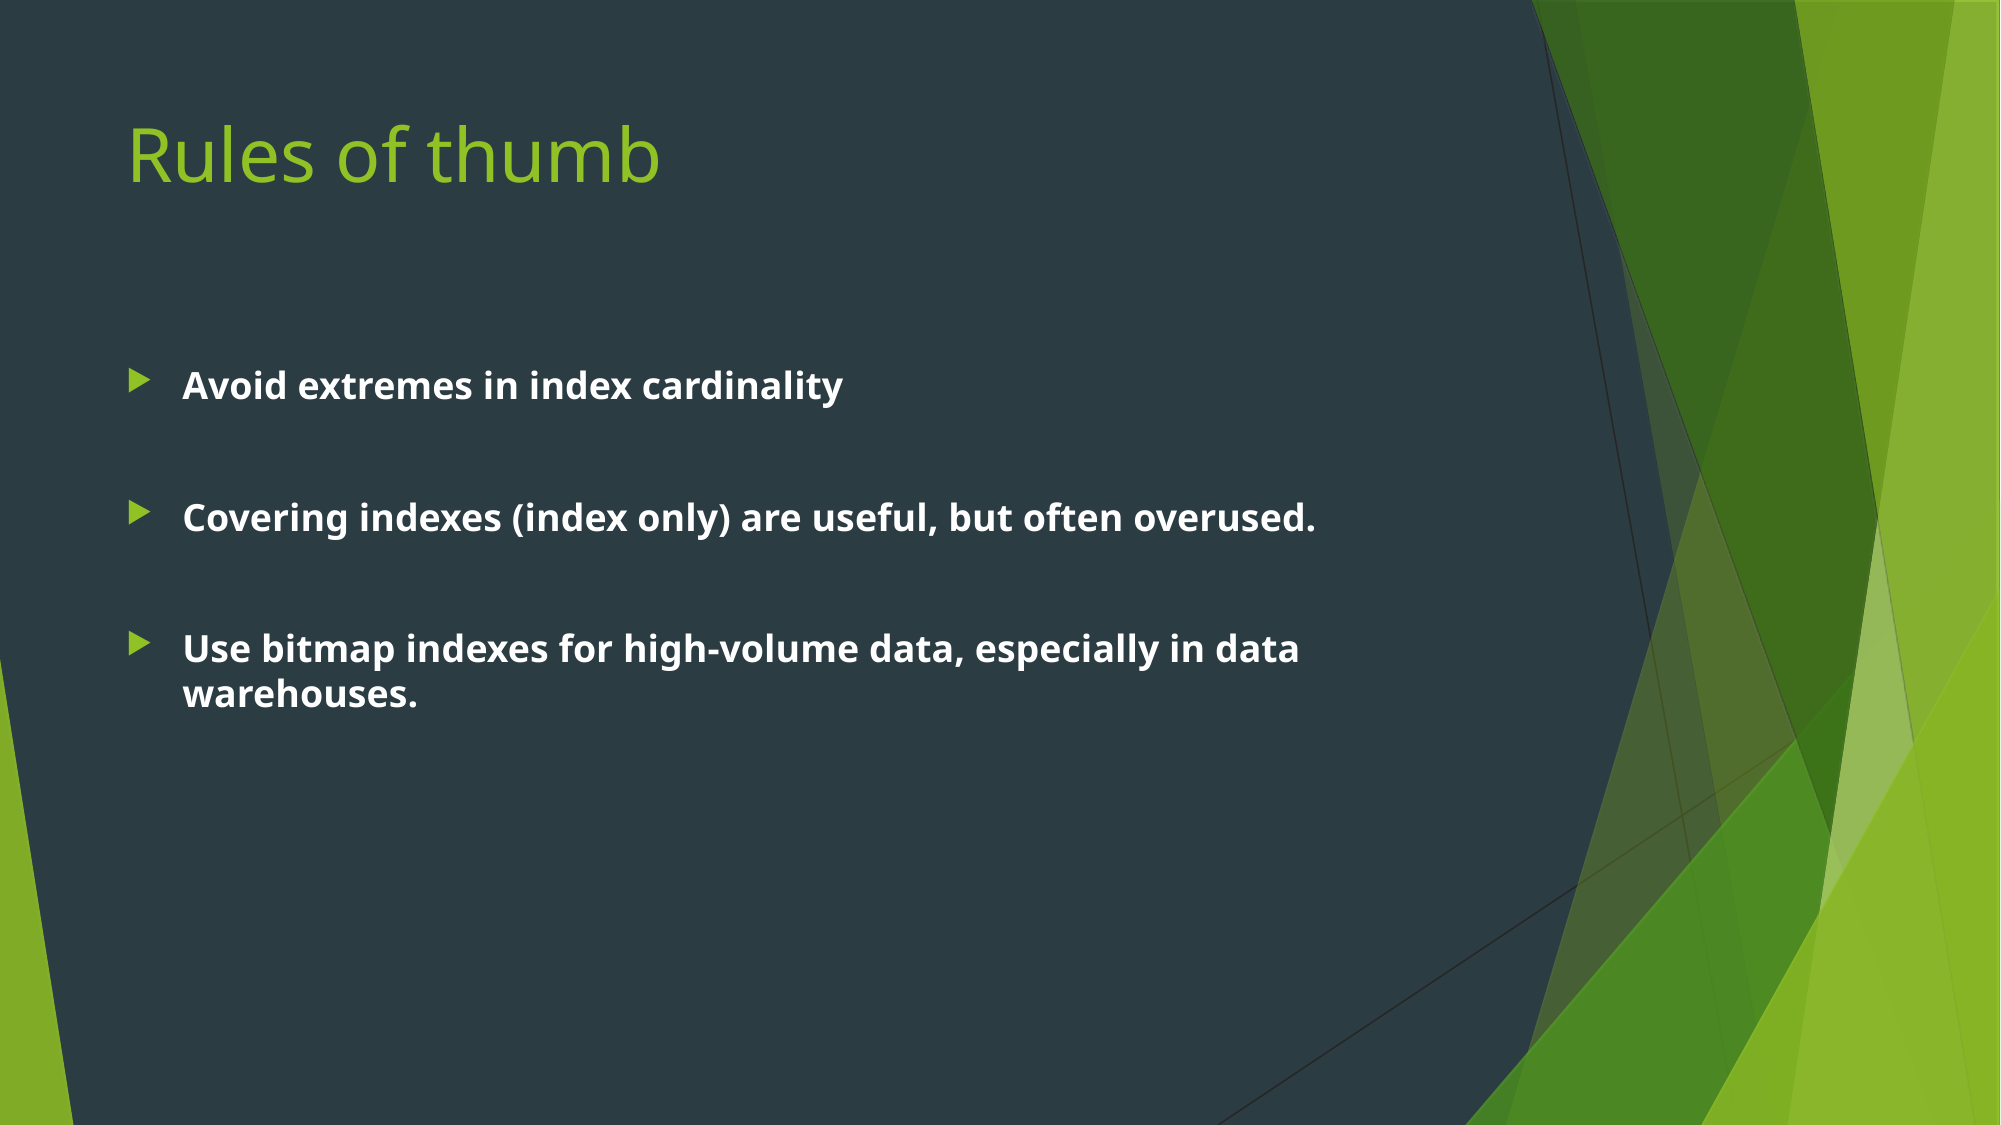

# Rules of thumb
Avoid extremes in index cardinality
Covering indexes (index only) are useful, but often overused.
Use bitmap indexes for high-volume data, especially in data warehouses.